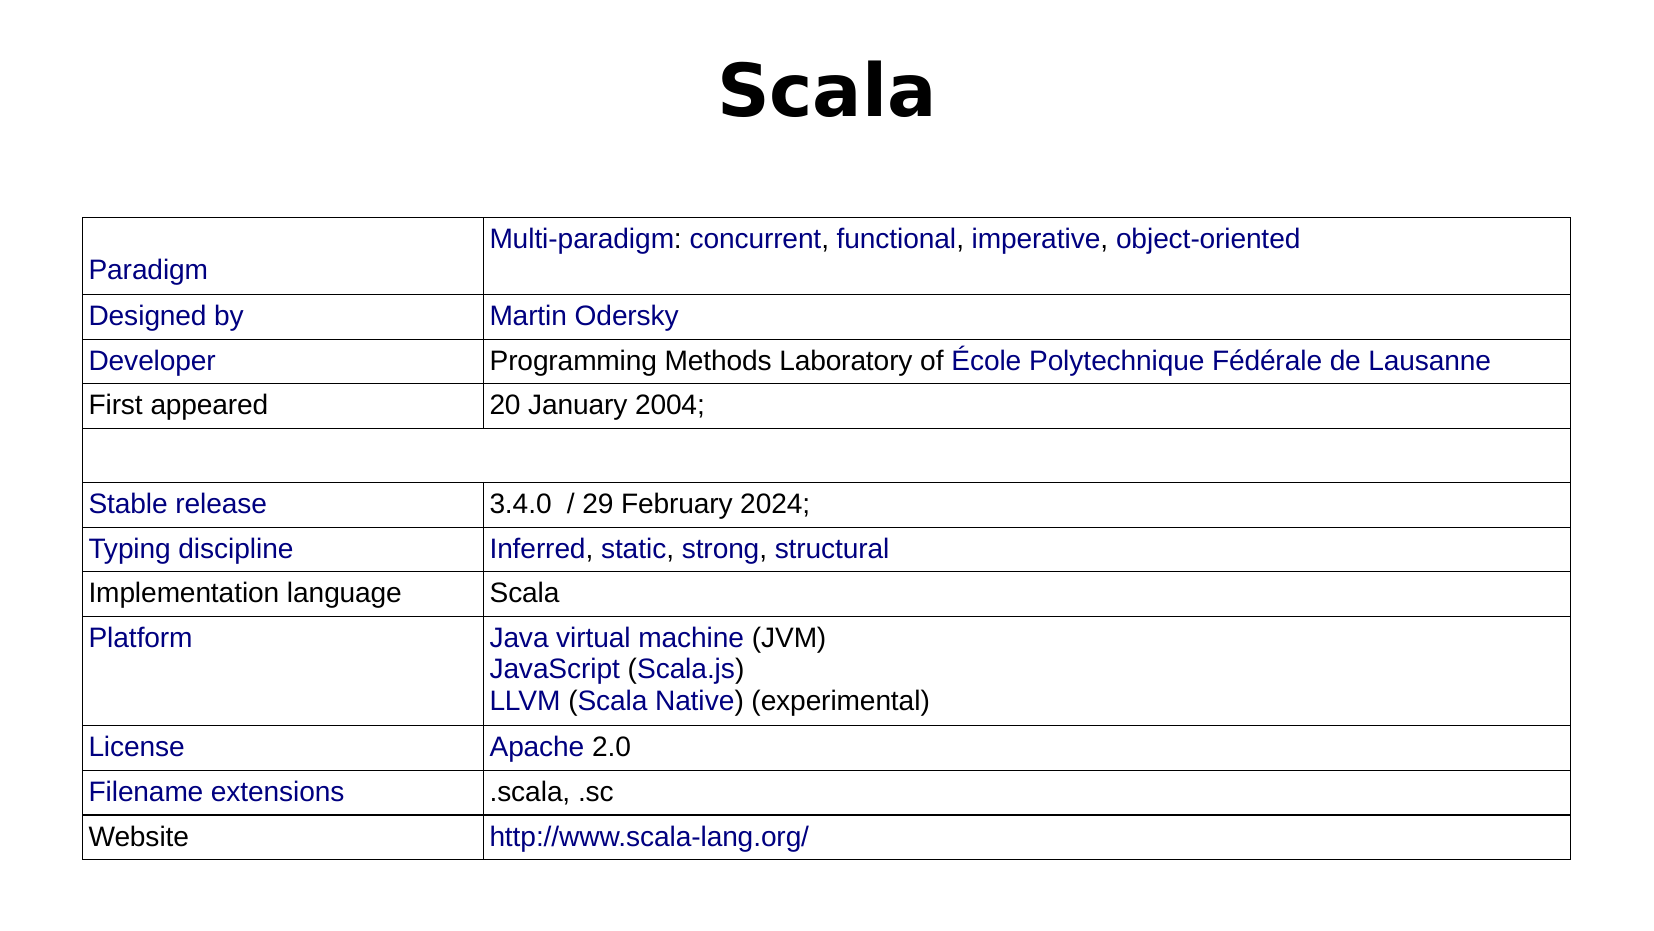

# Scala
| Paradigm | Multi-paradigm: concurrent, functional, imperative, object-oriented |
| --- | --- |
| Designed by | Martin Odersky |
| Developer | Programming Methods Laboratory of École Polytechnique Fédérale de Lausanne |
| First appeared | 20 January 2004; |
| | |
| Stable release | 3.4.0  / 29 February 2024; |
| Typing discipline | Inferred, static, strong, structural |
| Implementation language | Scala |
| Platform | Java virtual machine (JVM) JavaScript (Scala.js) LLVM (Scala Native) (experimental) |
| License | Apache 2.0 |
| Filename extensions | .scala, .sc |
| Website | http://www.scala-lang.org/ |